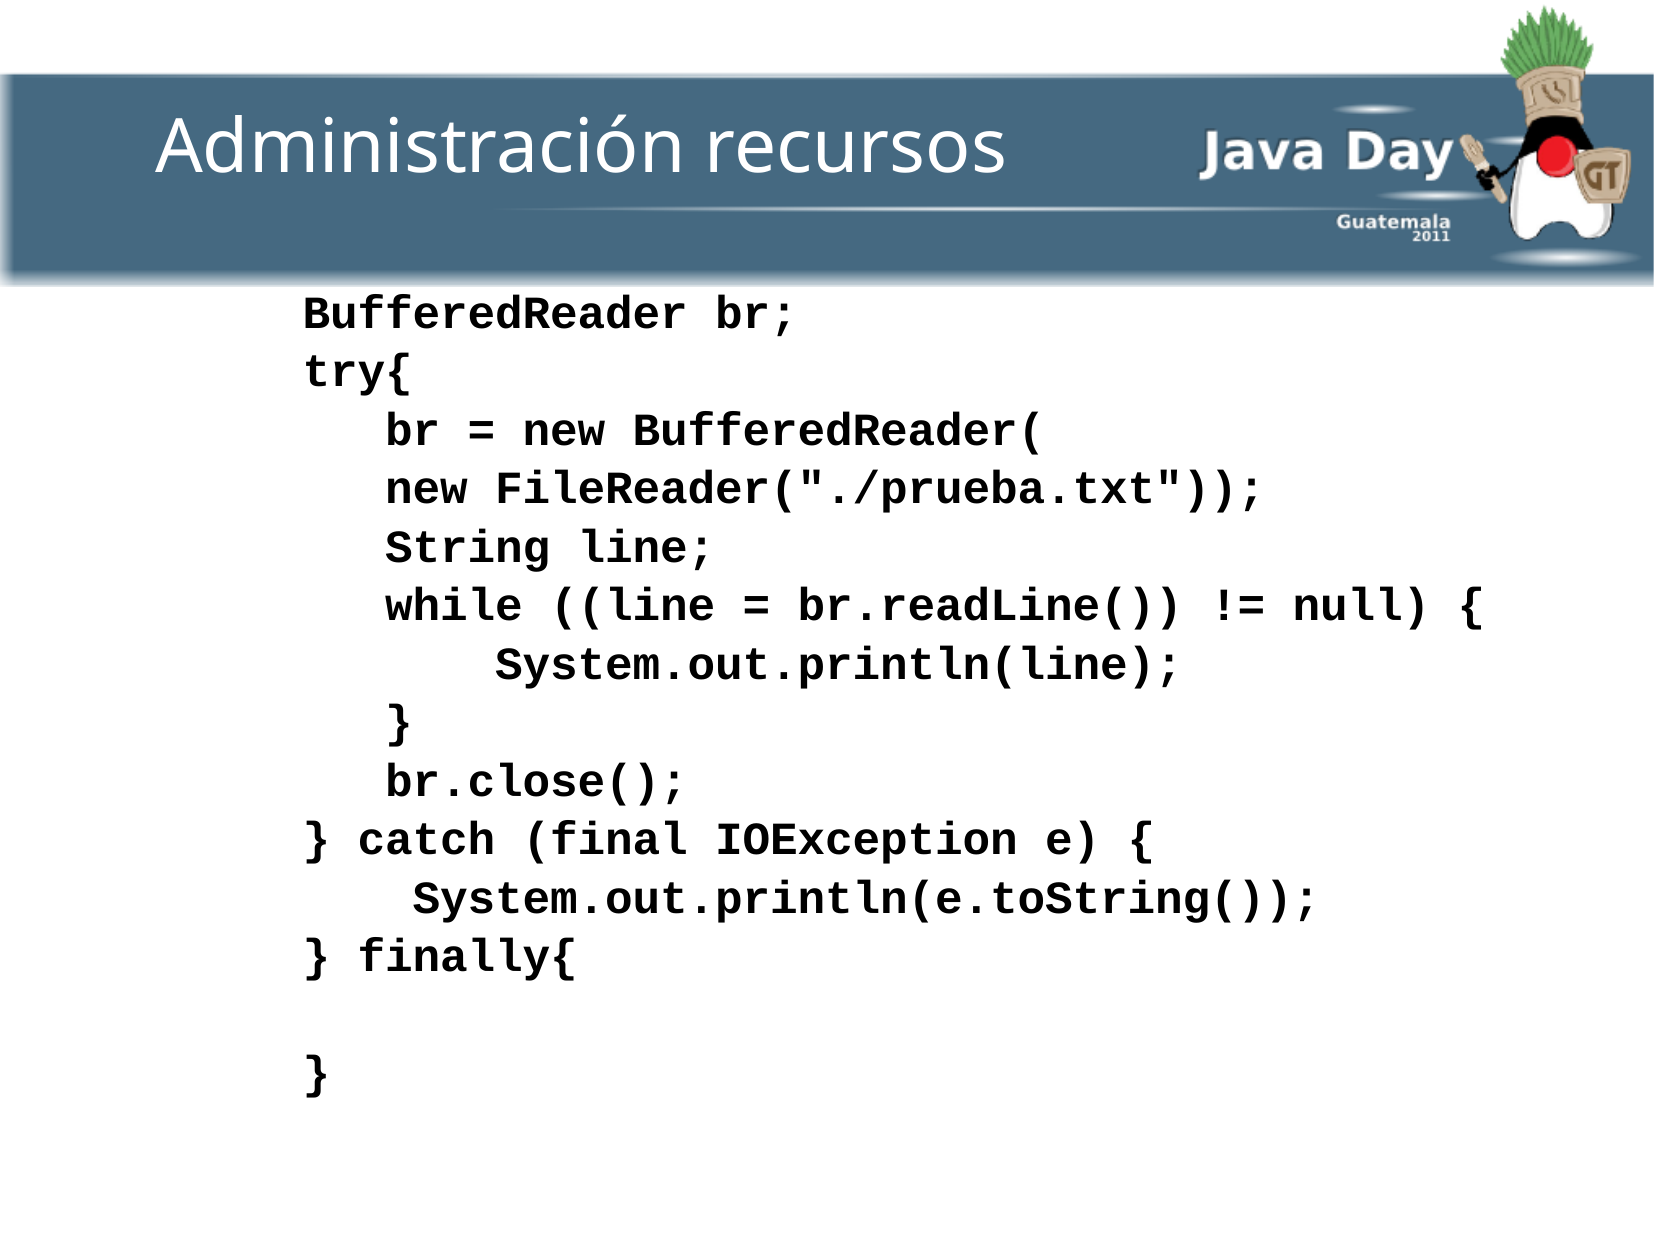

Administración recursos
# BufferedReader br;
 try{
 br = new BufferedReader(
 new FileReader("./prueba.txt"));
 String line;
 while ((line = br.readLine()) != null) {
 System.out.println(line);
 }
 br.close();
 } catch (final IOException e) {
 System.out.println(e.toString());
 } finally{
 }